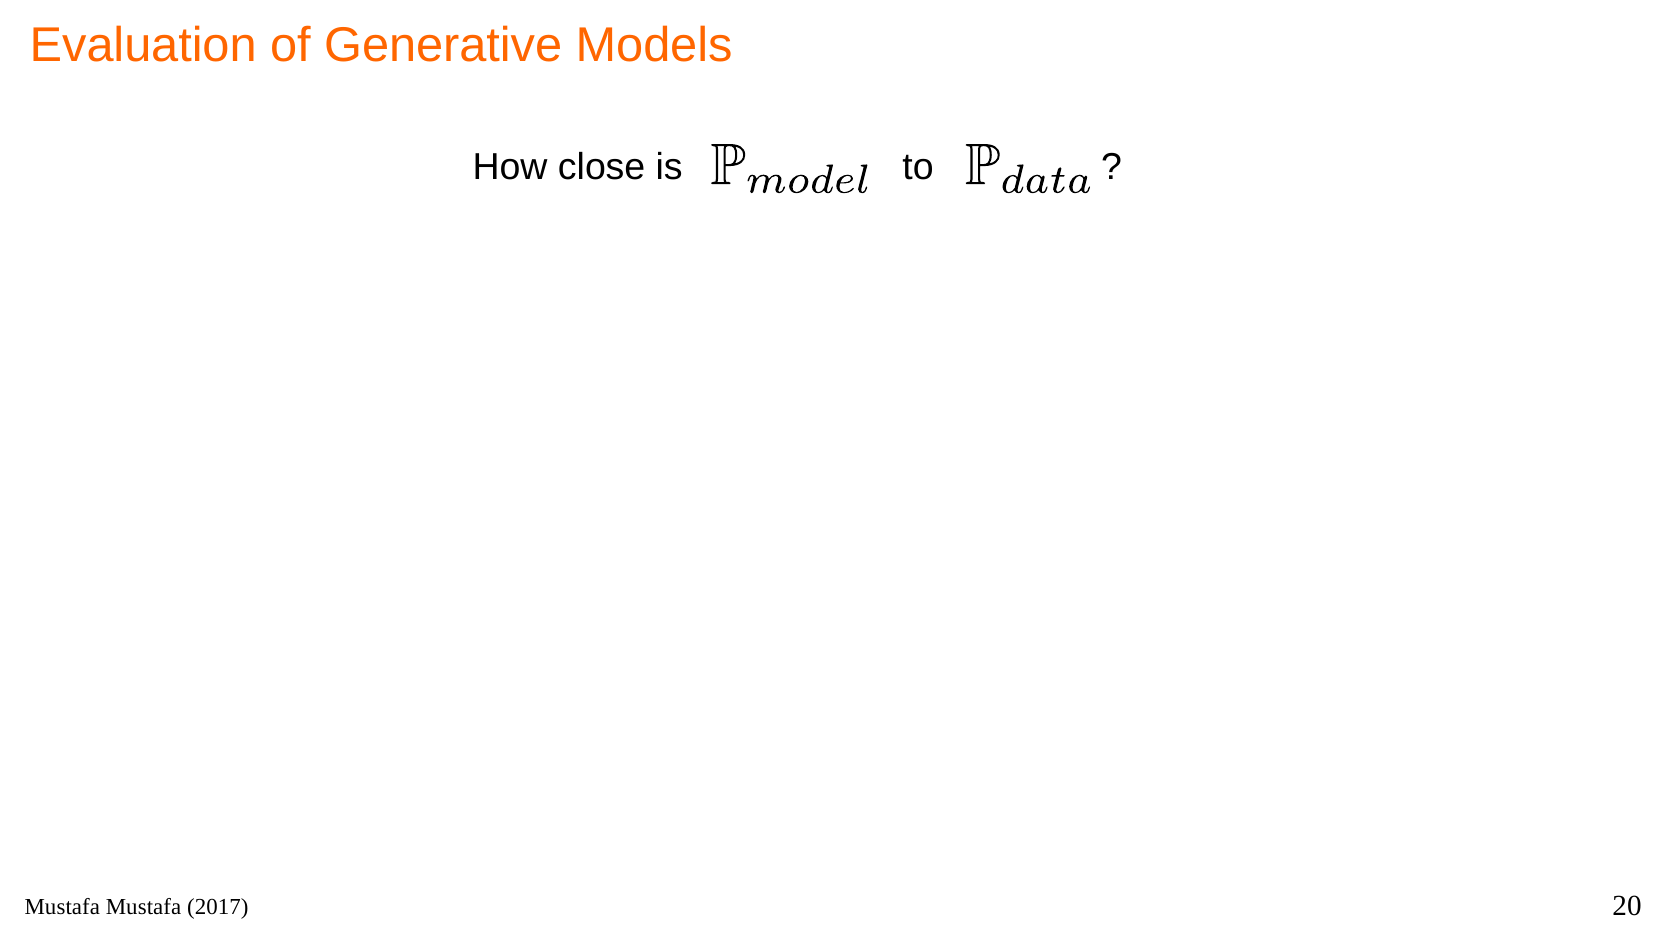

# Evaluation of Generative Models
How close is to ?
20
Mustafa Mustafa (2017)